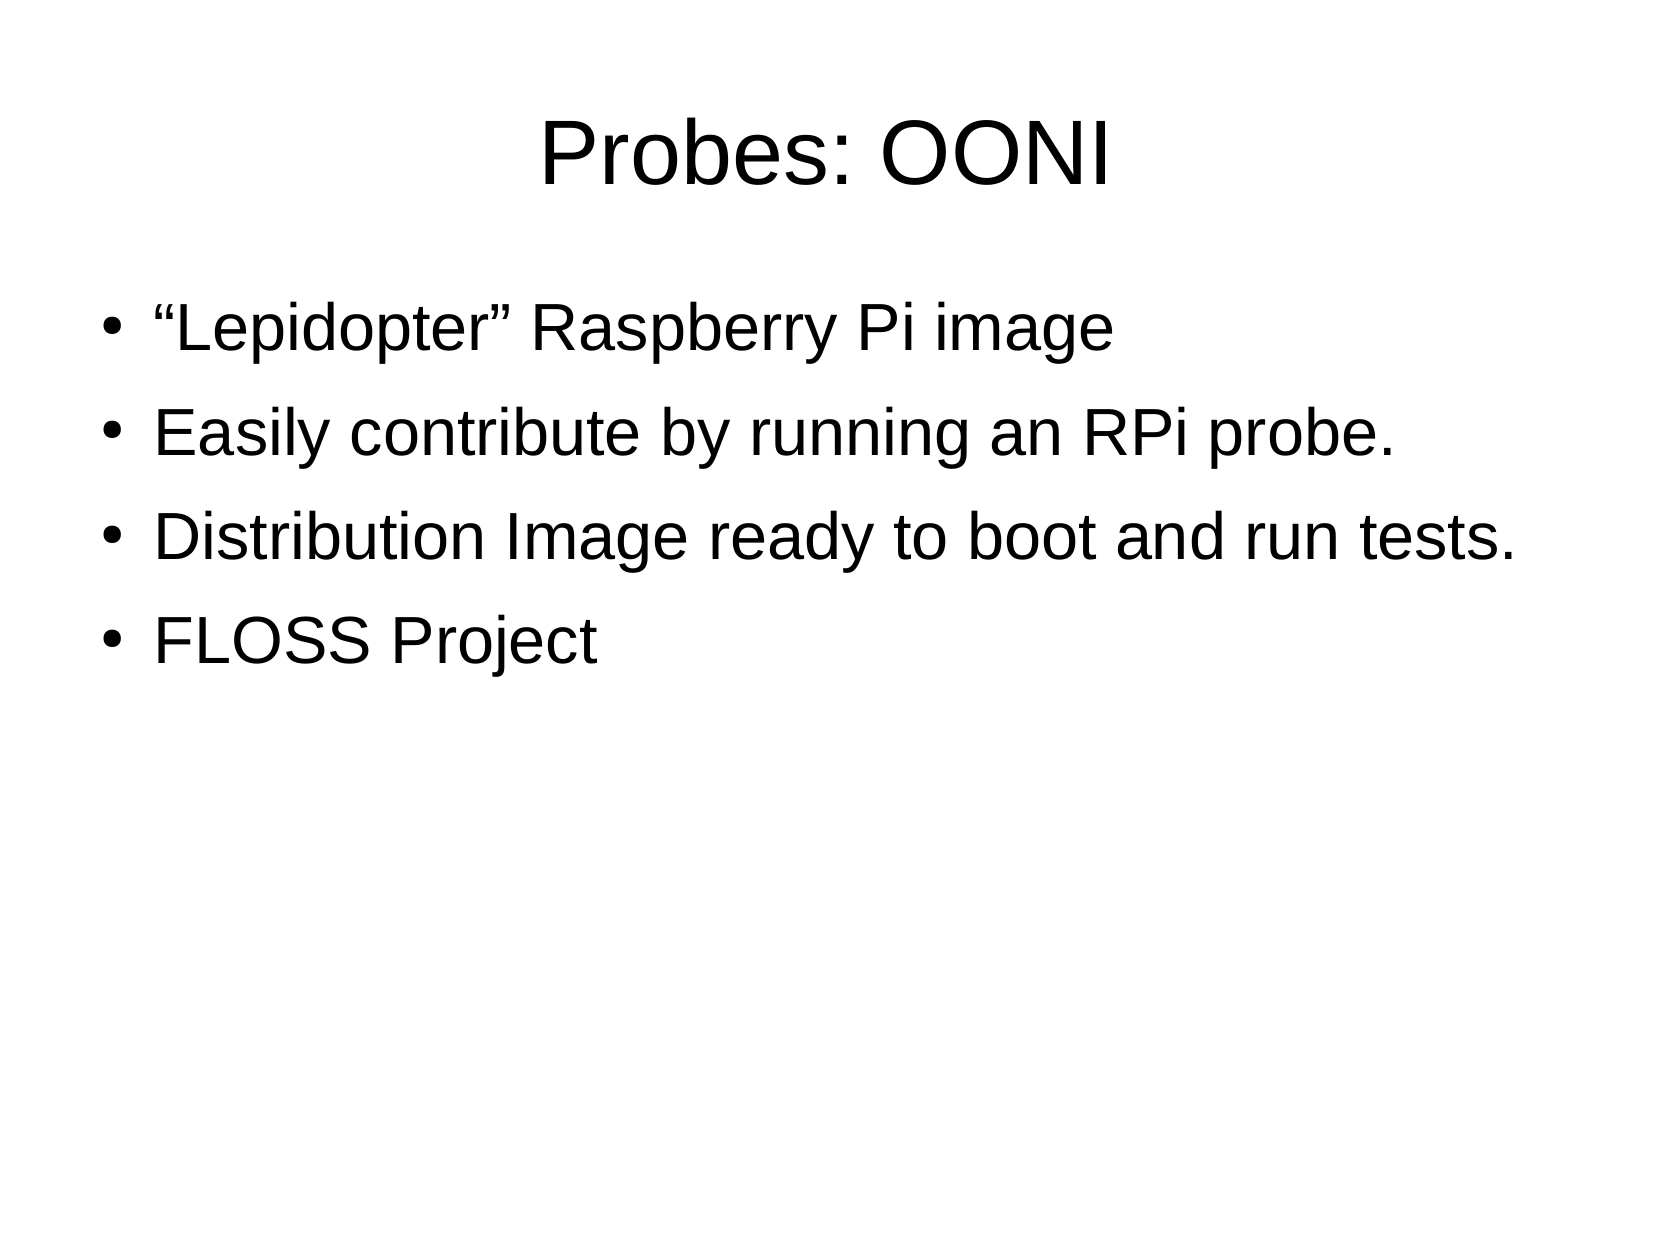

# Probes: OONI
“Lepidopter” Raspberry Pi image
Easily contribute by running an RPi probe.
Distribution Image ready to boot and run tests.
FLOSS Project